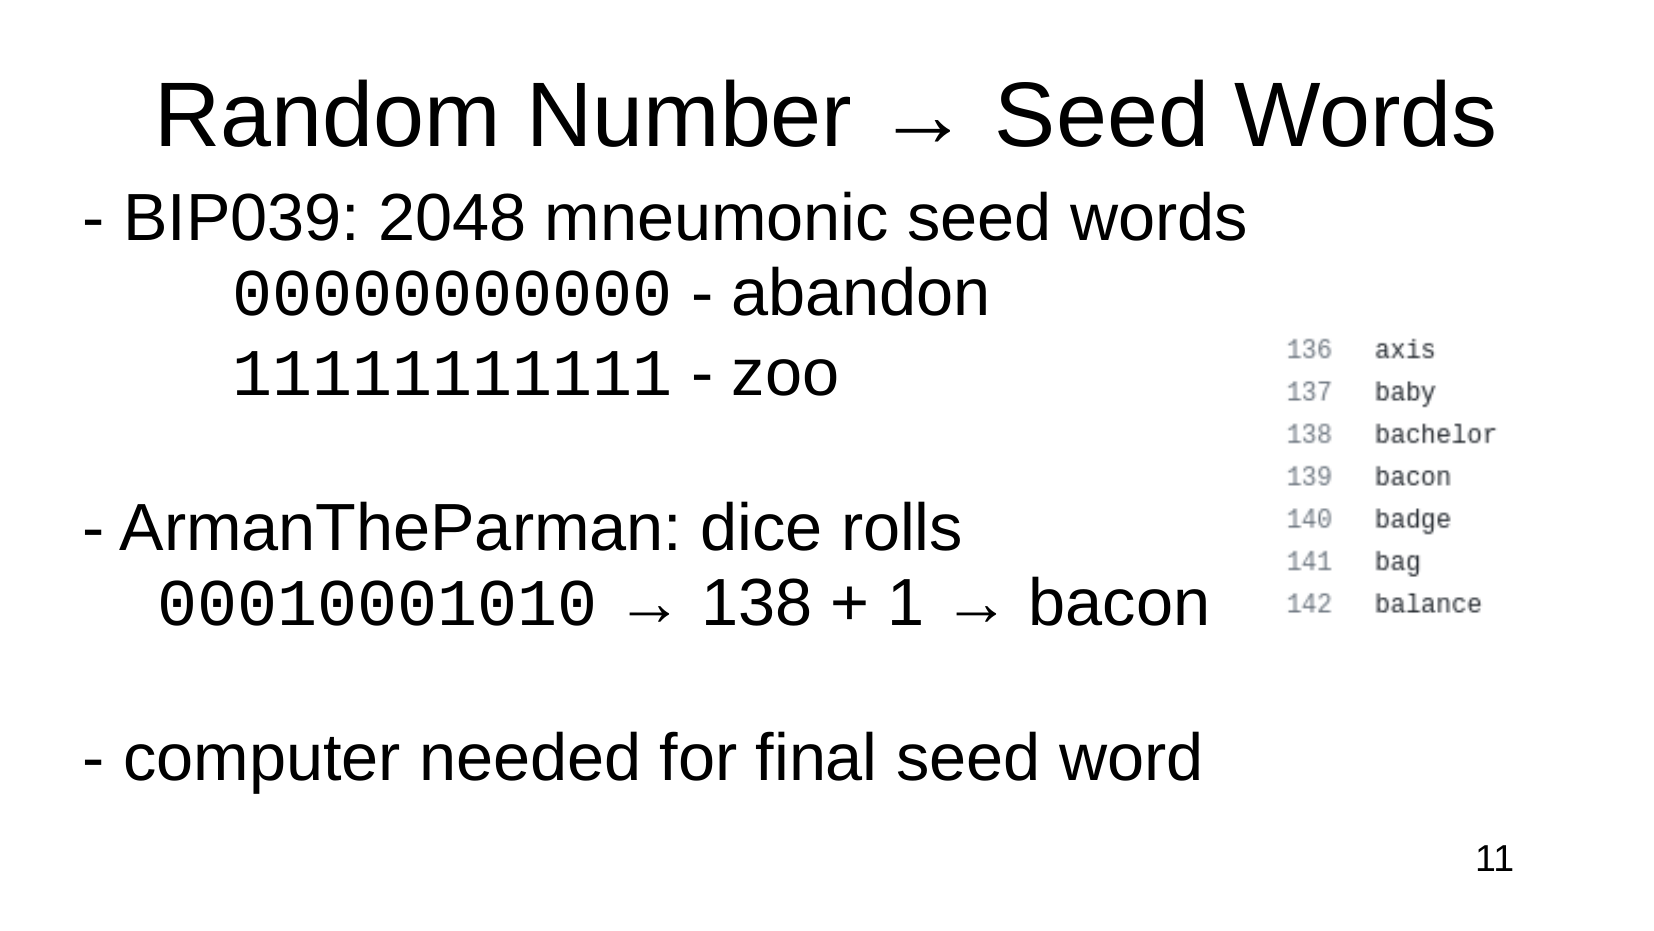

# Random Number → Seed Words
- BIP039: 2048 mneumonic seed words
		00000000000 - abandon
		11111111111 - zoo
- ArmanTheParman: dice rolls
	00010001010 → 138 + 1 → bacon
- computer needed for final seed word